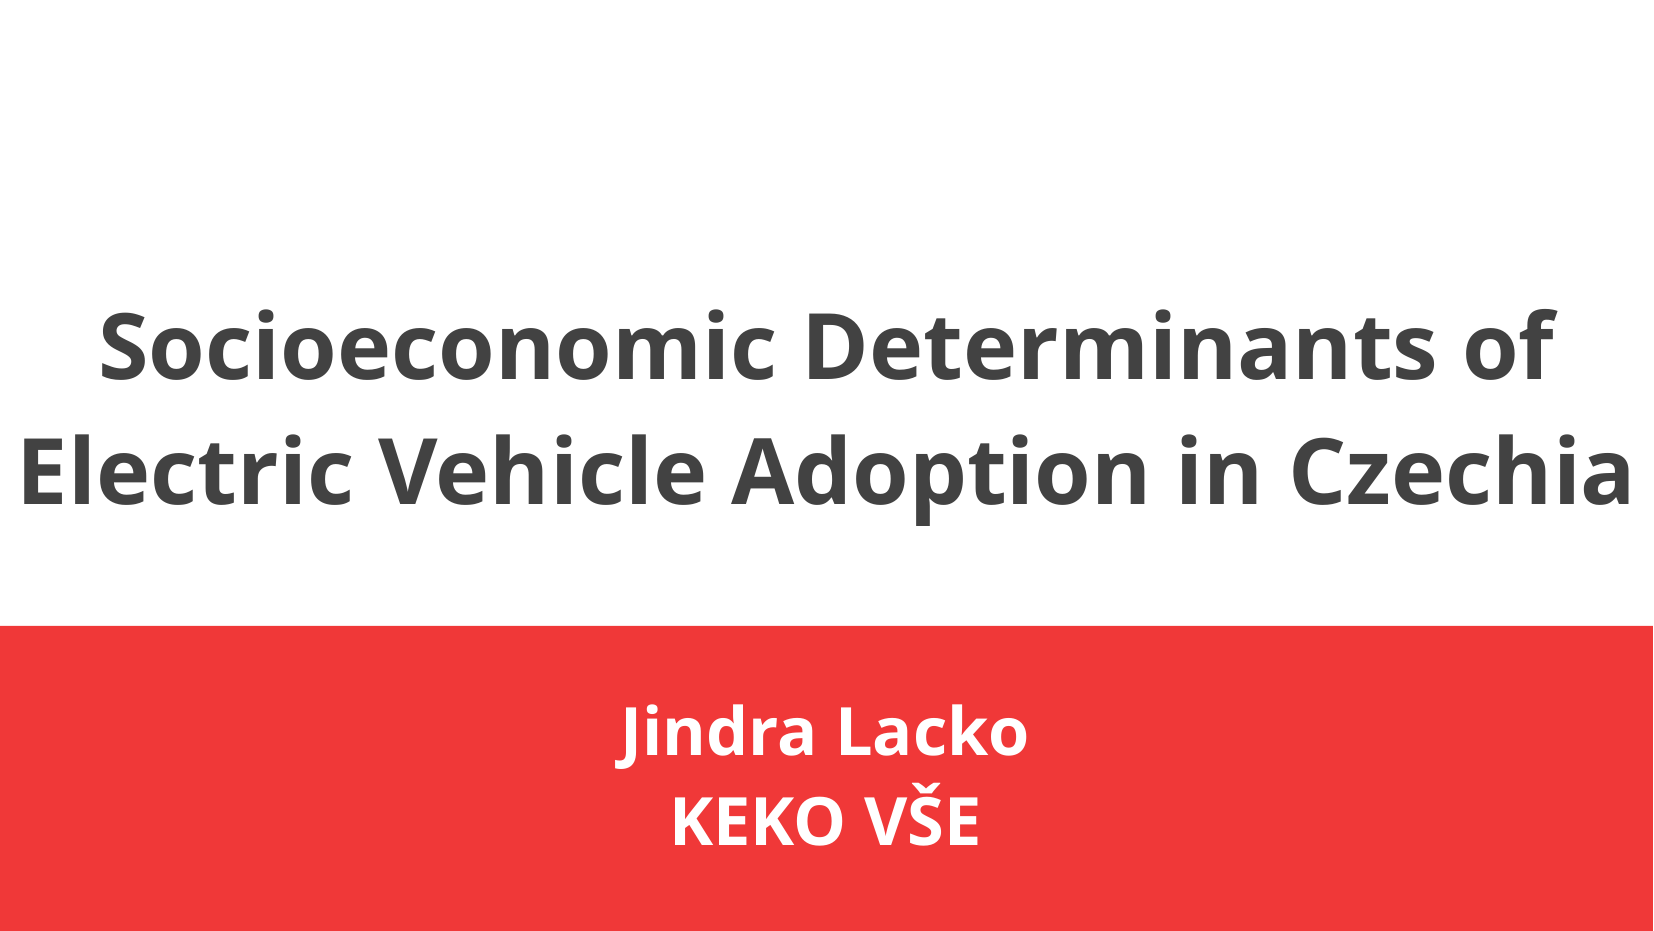

# Socioeconomic Determinants of Electric Vehicle Adoption in Czechia
Jindra Lacko
KEKO VŠE